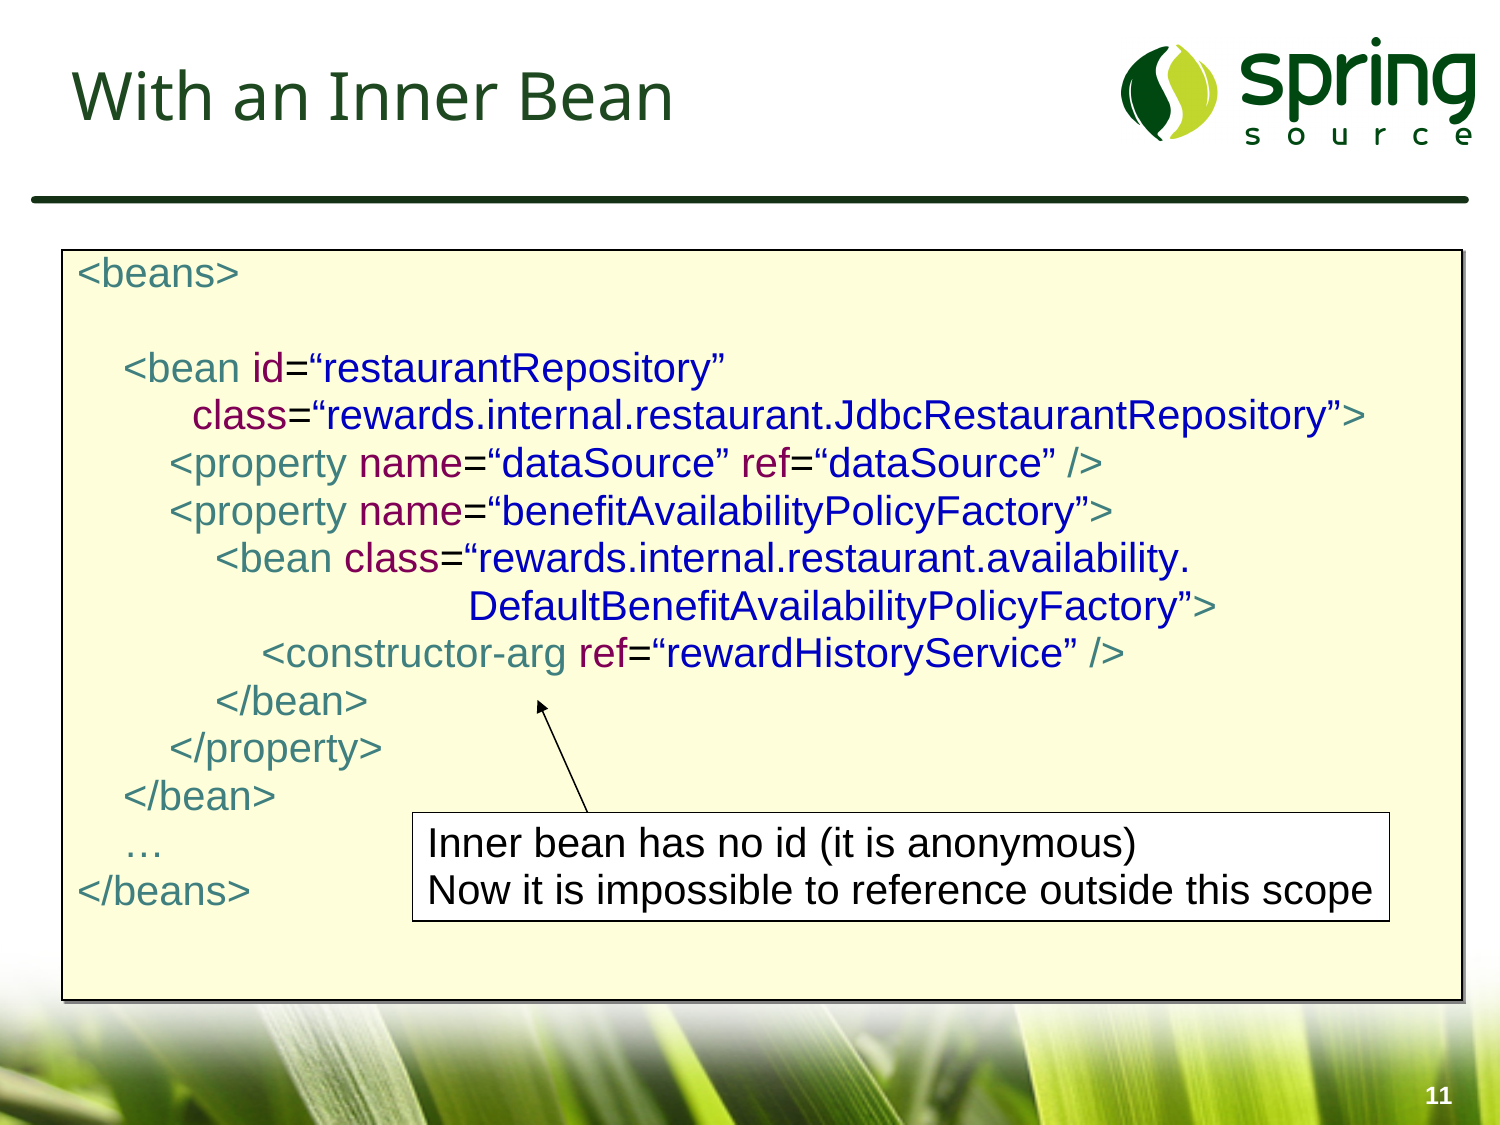

# With an Inner Bean
<beans>
 <bean id=“restaurantRepository”
 class=“rewards.internal.restaurant.JdbcRestaurantRepository”>
 <property name=“dataSource” ref=“dataSource” />
 <property name=“benefitAvailabilityPolicyFactory”>
 <bean class=“rewards.internal.restaurant.availability.
 DefaultBenefitAvailabilityPolicyFactory”>
 <constructor-arg ref=“rewardHistoryService” />
 </bean>
 </property>
 </bean>
 …
</beans>
Inner bean has no id (it is anonymous)
Now it is impossible to reference outside this scope